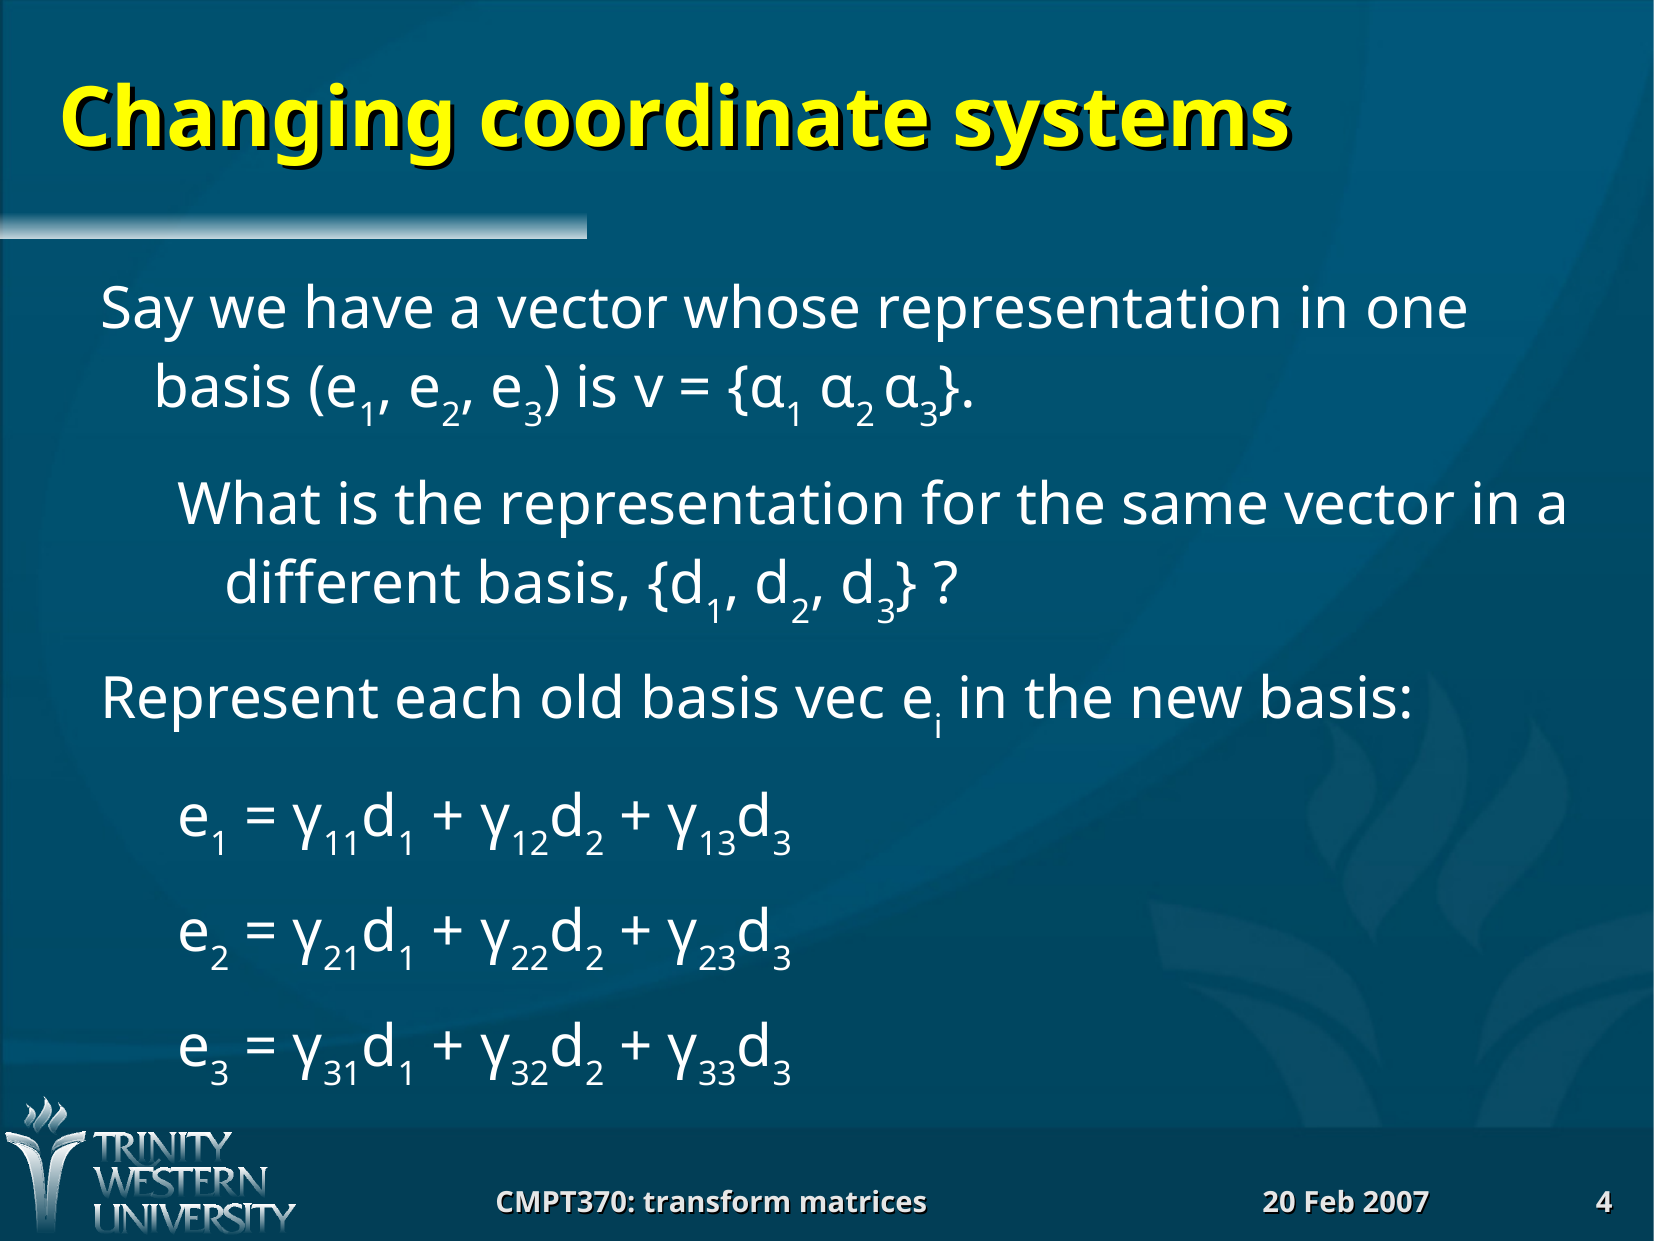

# Changing coordinate systems
Say we have a vector whose representation in one basis (e1, e2, e3) is v = {α1 α2 α3}.
What is the representation for the same vector in a different basis, {d1, d2, d3} ?
Represent each old basis vec ei in the new basis:
e1 = γ11d1 + γ12d2 + γ13d3
e2 = γ21d1 + γ22d2 + γ23d3
e3 = γ31d1 + γ32d2 + γ33d3
CMPT370: transform matrices
20 Feb 2007
4